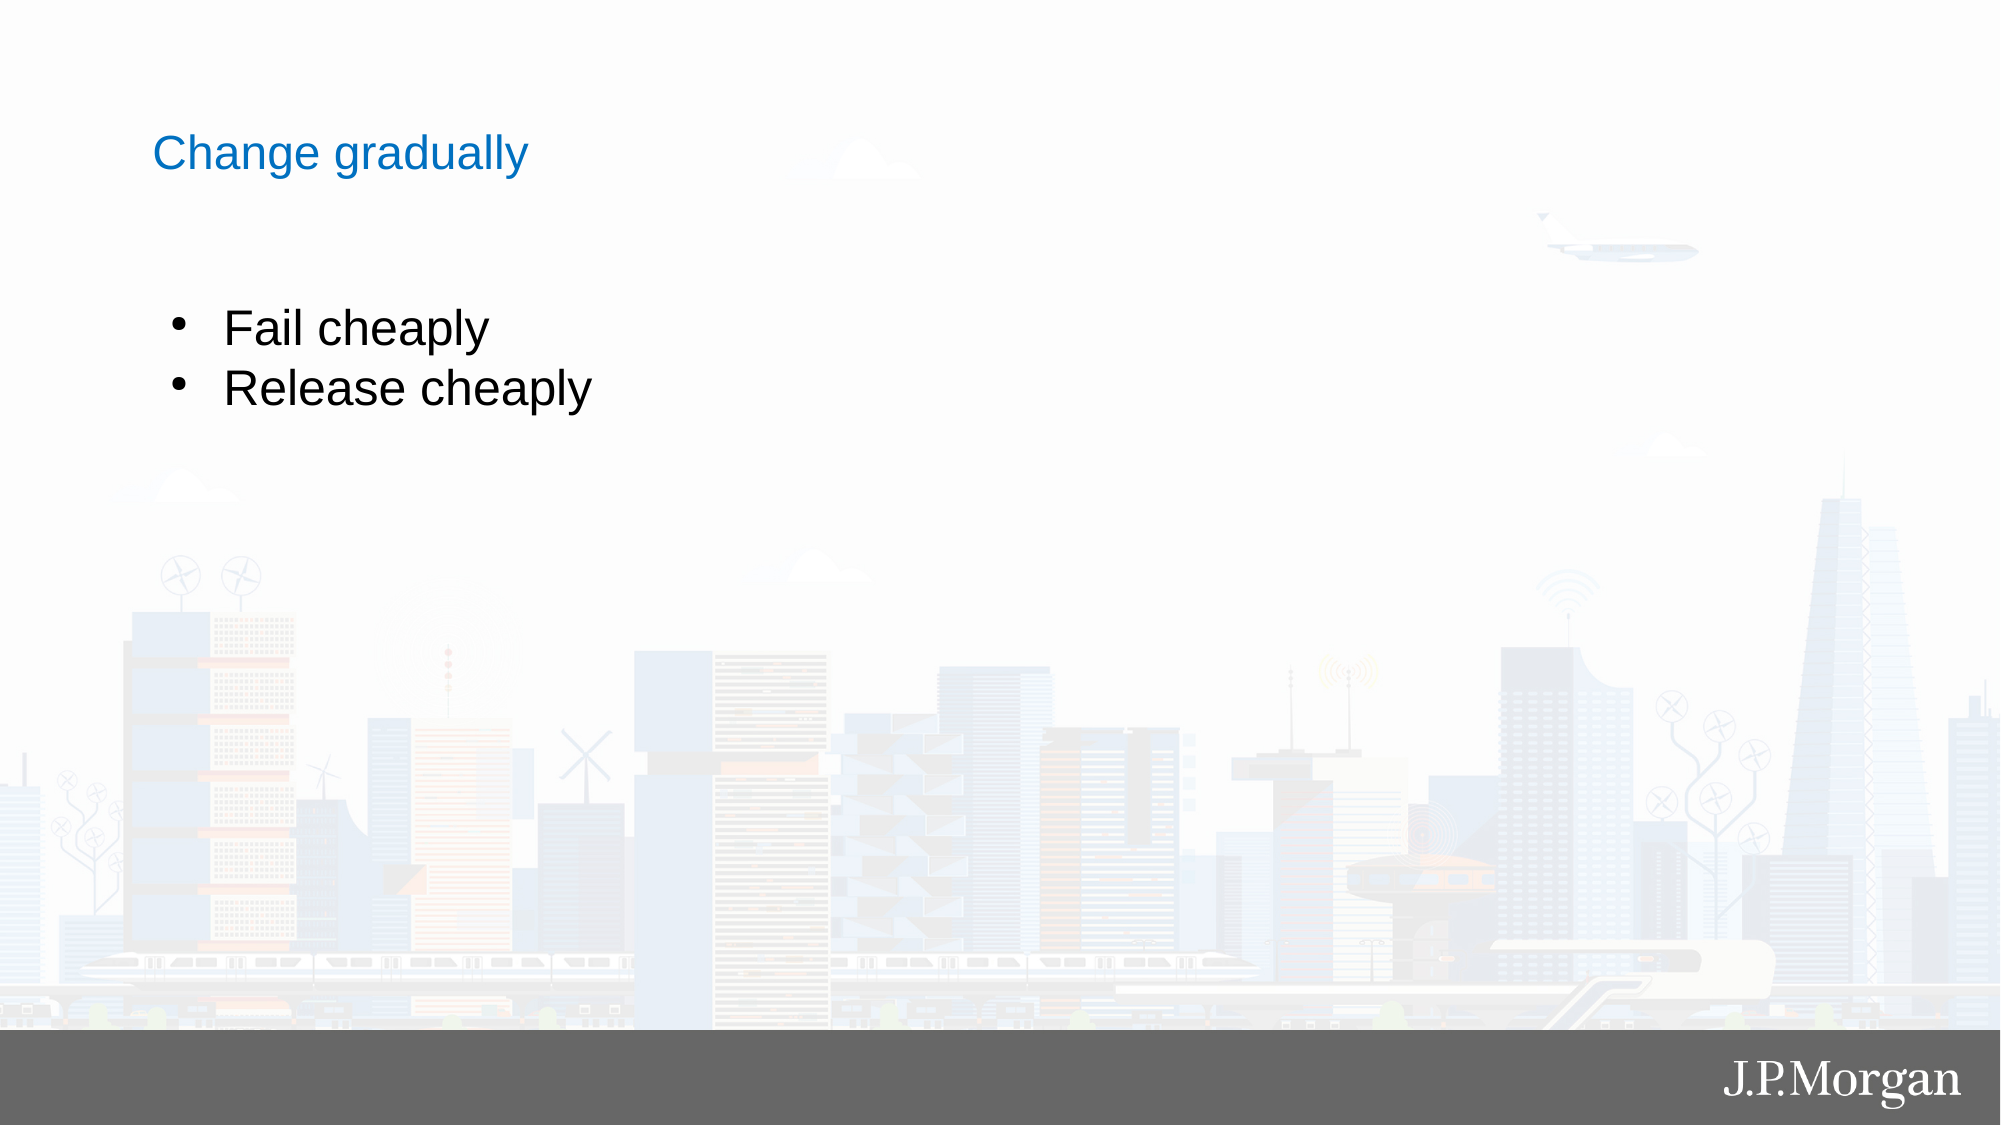

# Change gradually
Fail cheaply
Release cheaply